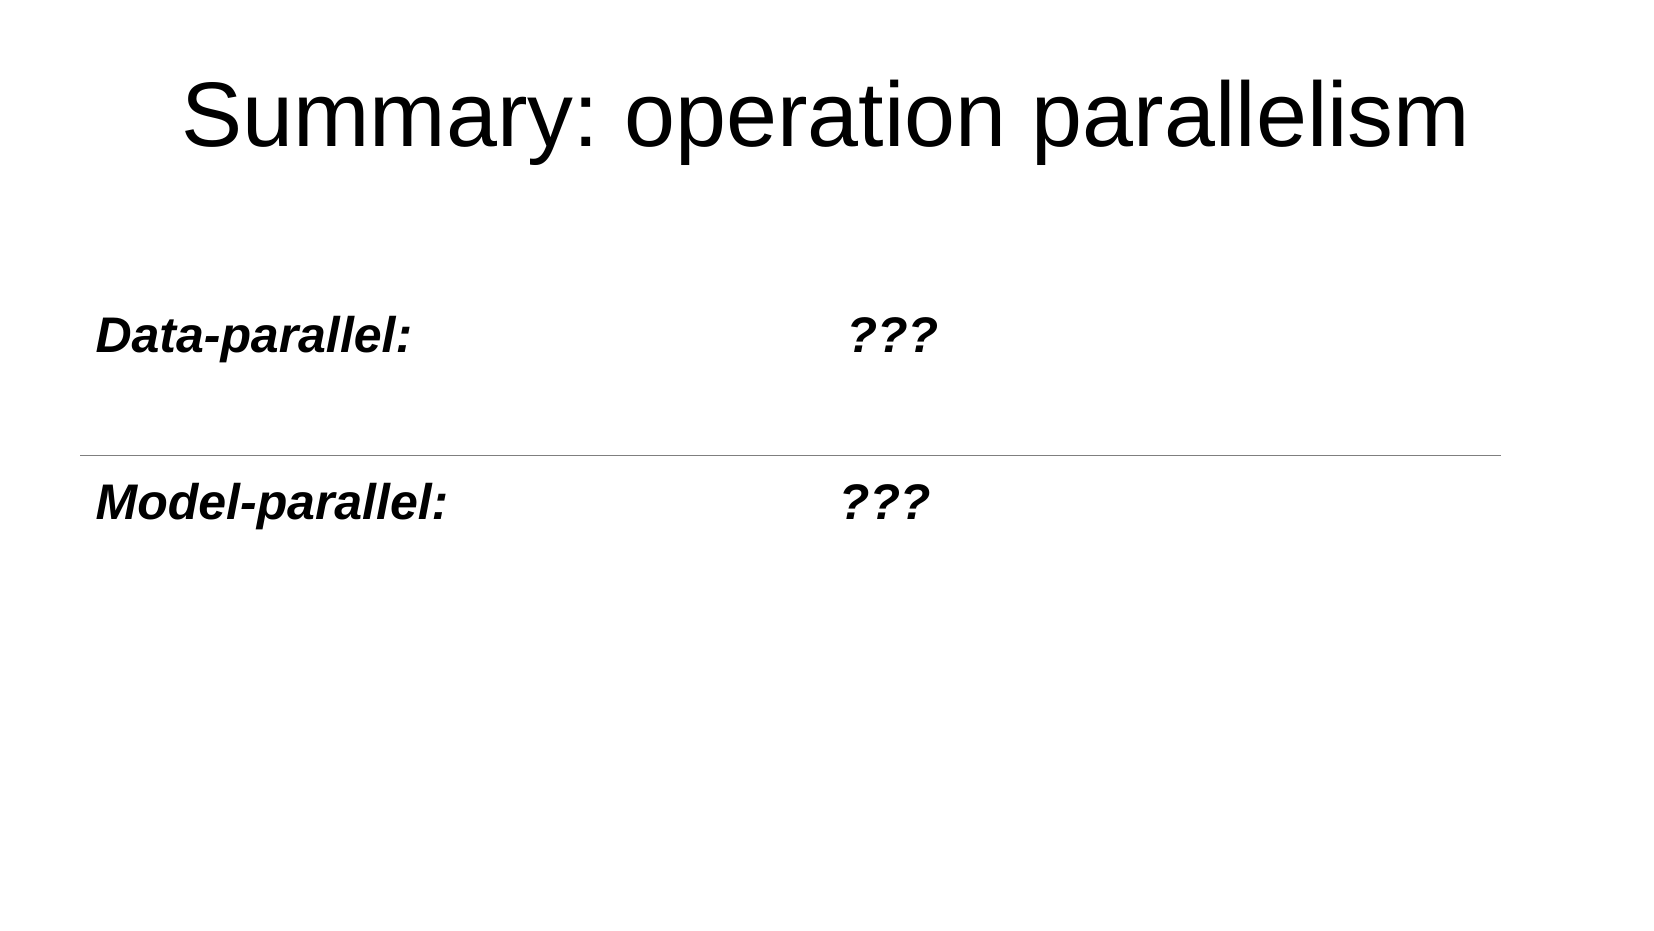

# Summary: operation parallelism
Data-parallel: ???
Model-parallel: ???